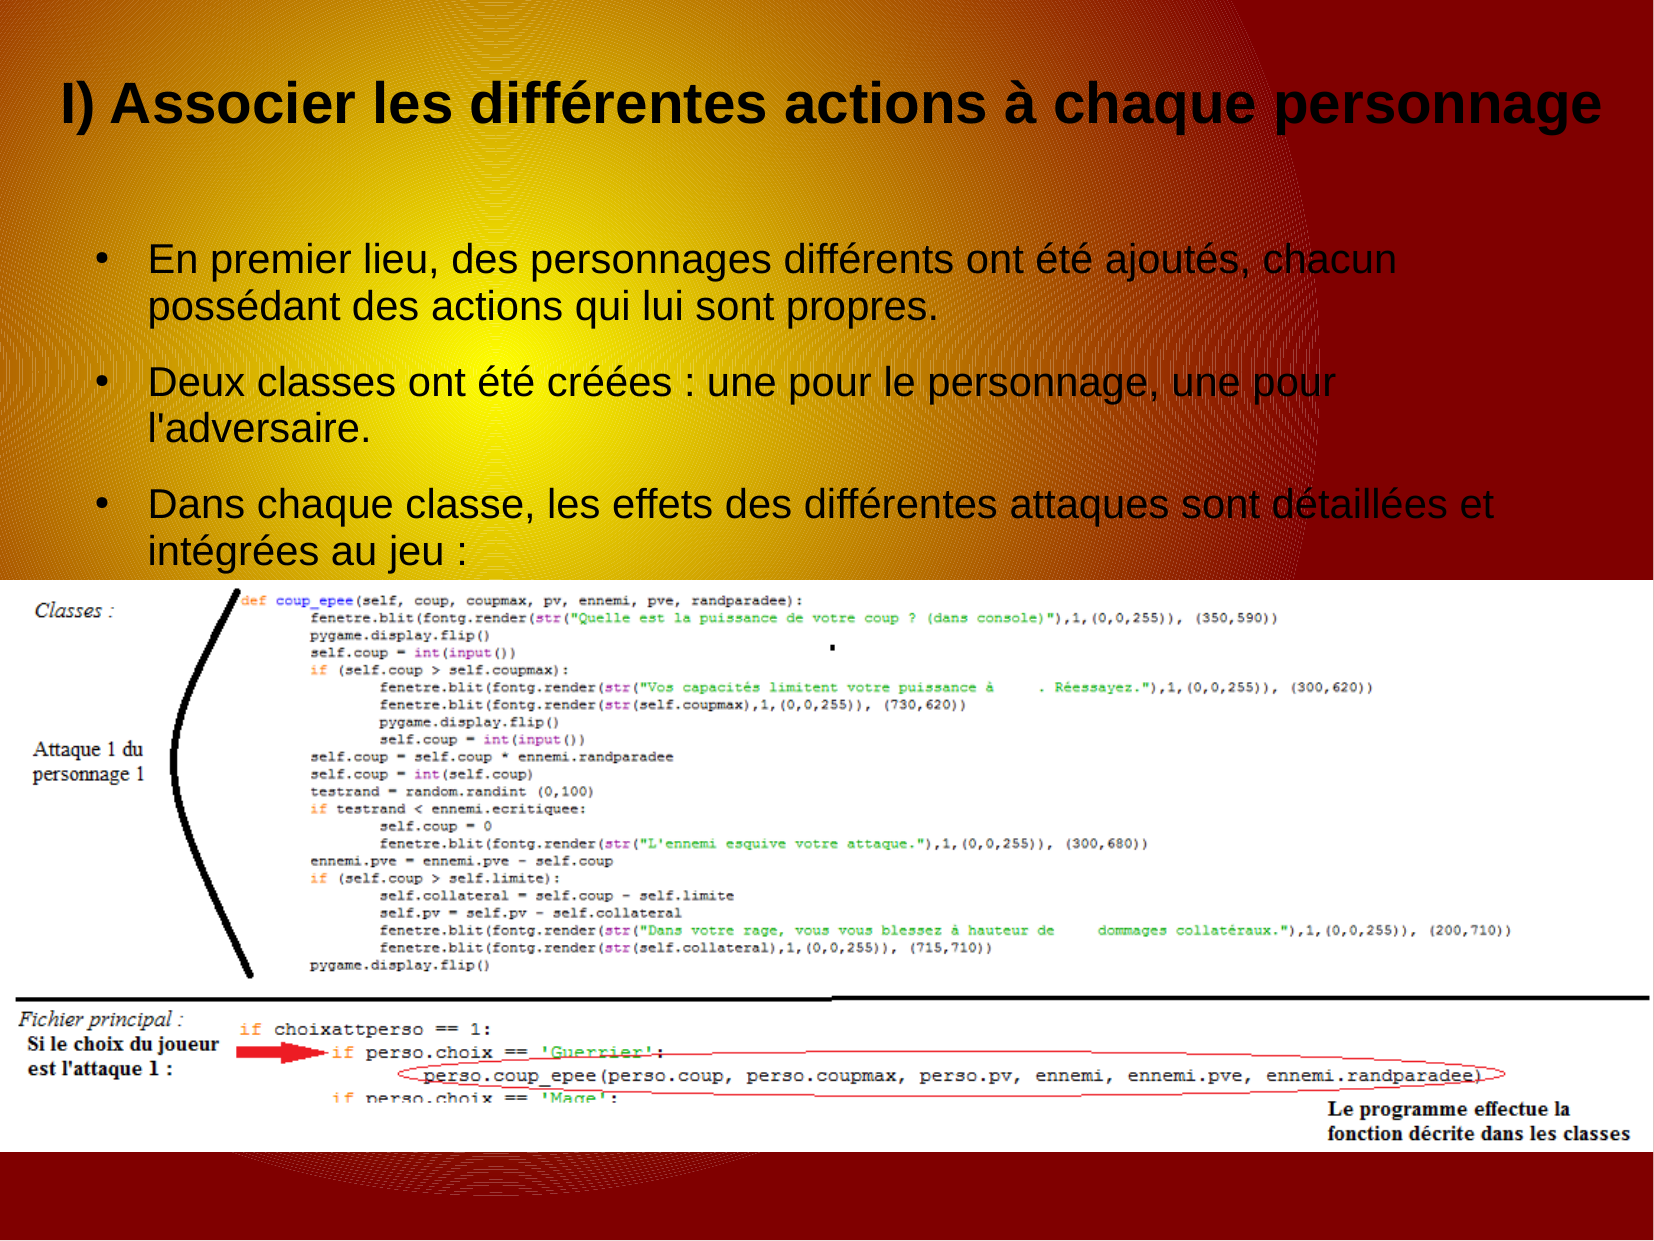

# I) Associer les différentes actions à chaque personnage
En premier lieu, des personnages différents ont été ajoutés, chacun possédant des actions qui lui sont propres.
Deux classes ont été créées : une pour le personnage, une pour l'adversaire.
Dans chaque classe, les effets des différentes attaques sont détaillées et intégrées au jeu :